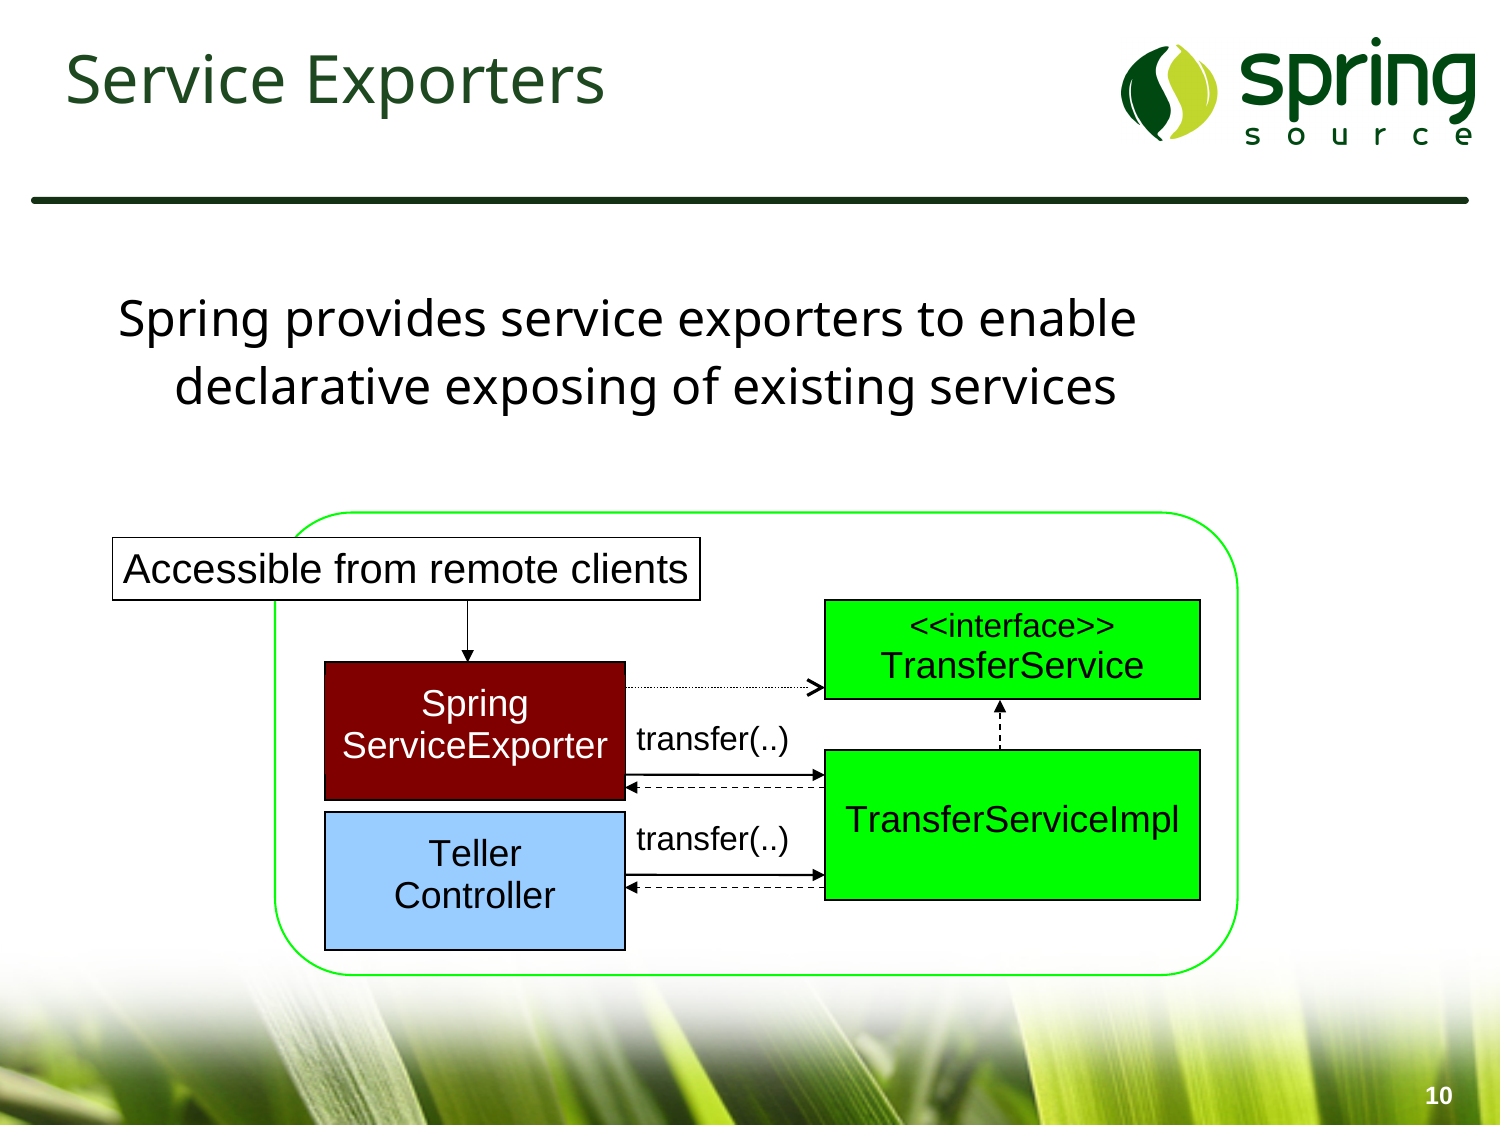

# Service Exporters
Spring provides service exporters to enable declarative exposing of existing services
Accessible from remote clients
<<interface>>
TransferService
Spring
ServiceExporter
 transfer(..)
TransferServiceImpl
 transfer(..)
Teller
Controller